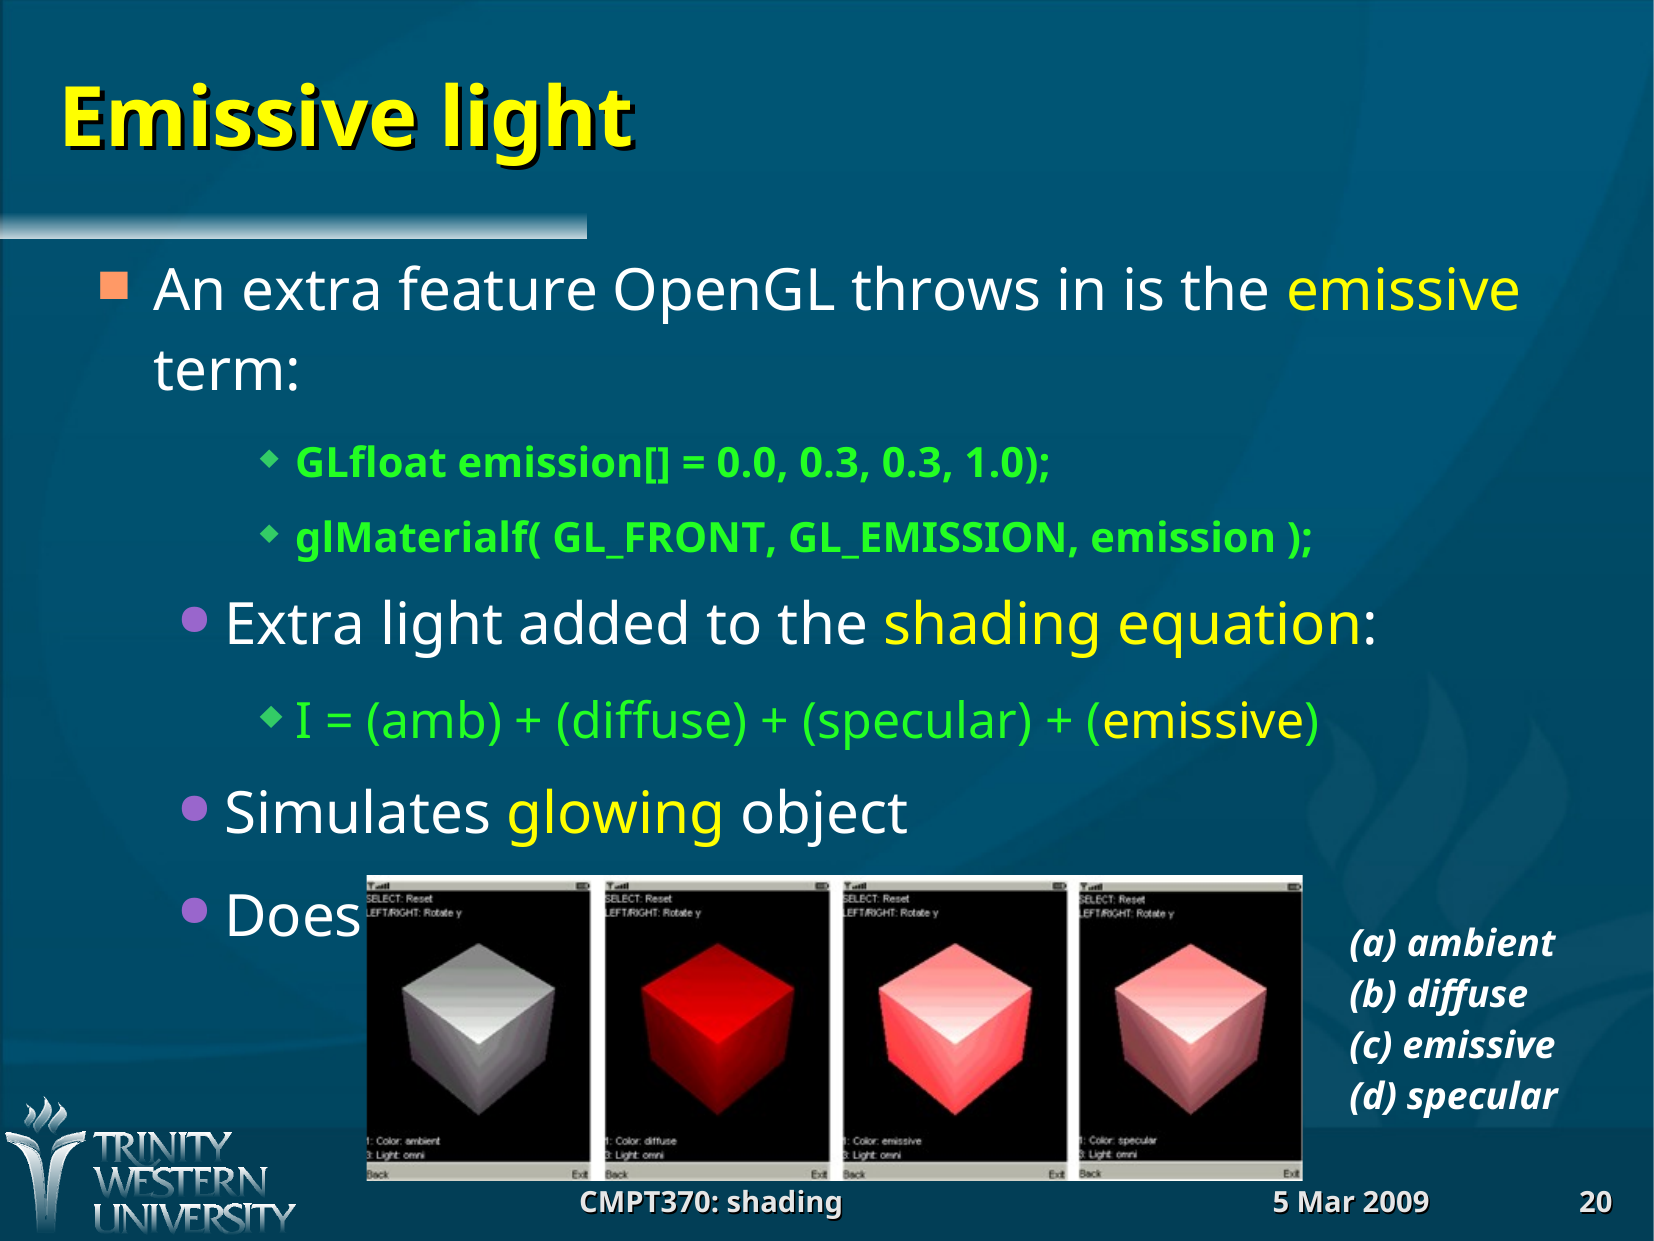

# Emissive light
An extra feature OpenGL throws in is the emissive term:
GLfloat emission[] = 0.0, 0.3, 0.3, 1.0);
glMaterialf( GL_FRONT, GL_EMISSION, emission );
Extra light added to the shading equation:
I = (amb) + (diffuse) + (specular) + (emissive)
Simulates glowing object
Does not shine light on other objects
(a) ambient
(b) diffuse
(c) emissive
(d) specular
CMPT370: shading
5 Mar 2009
20